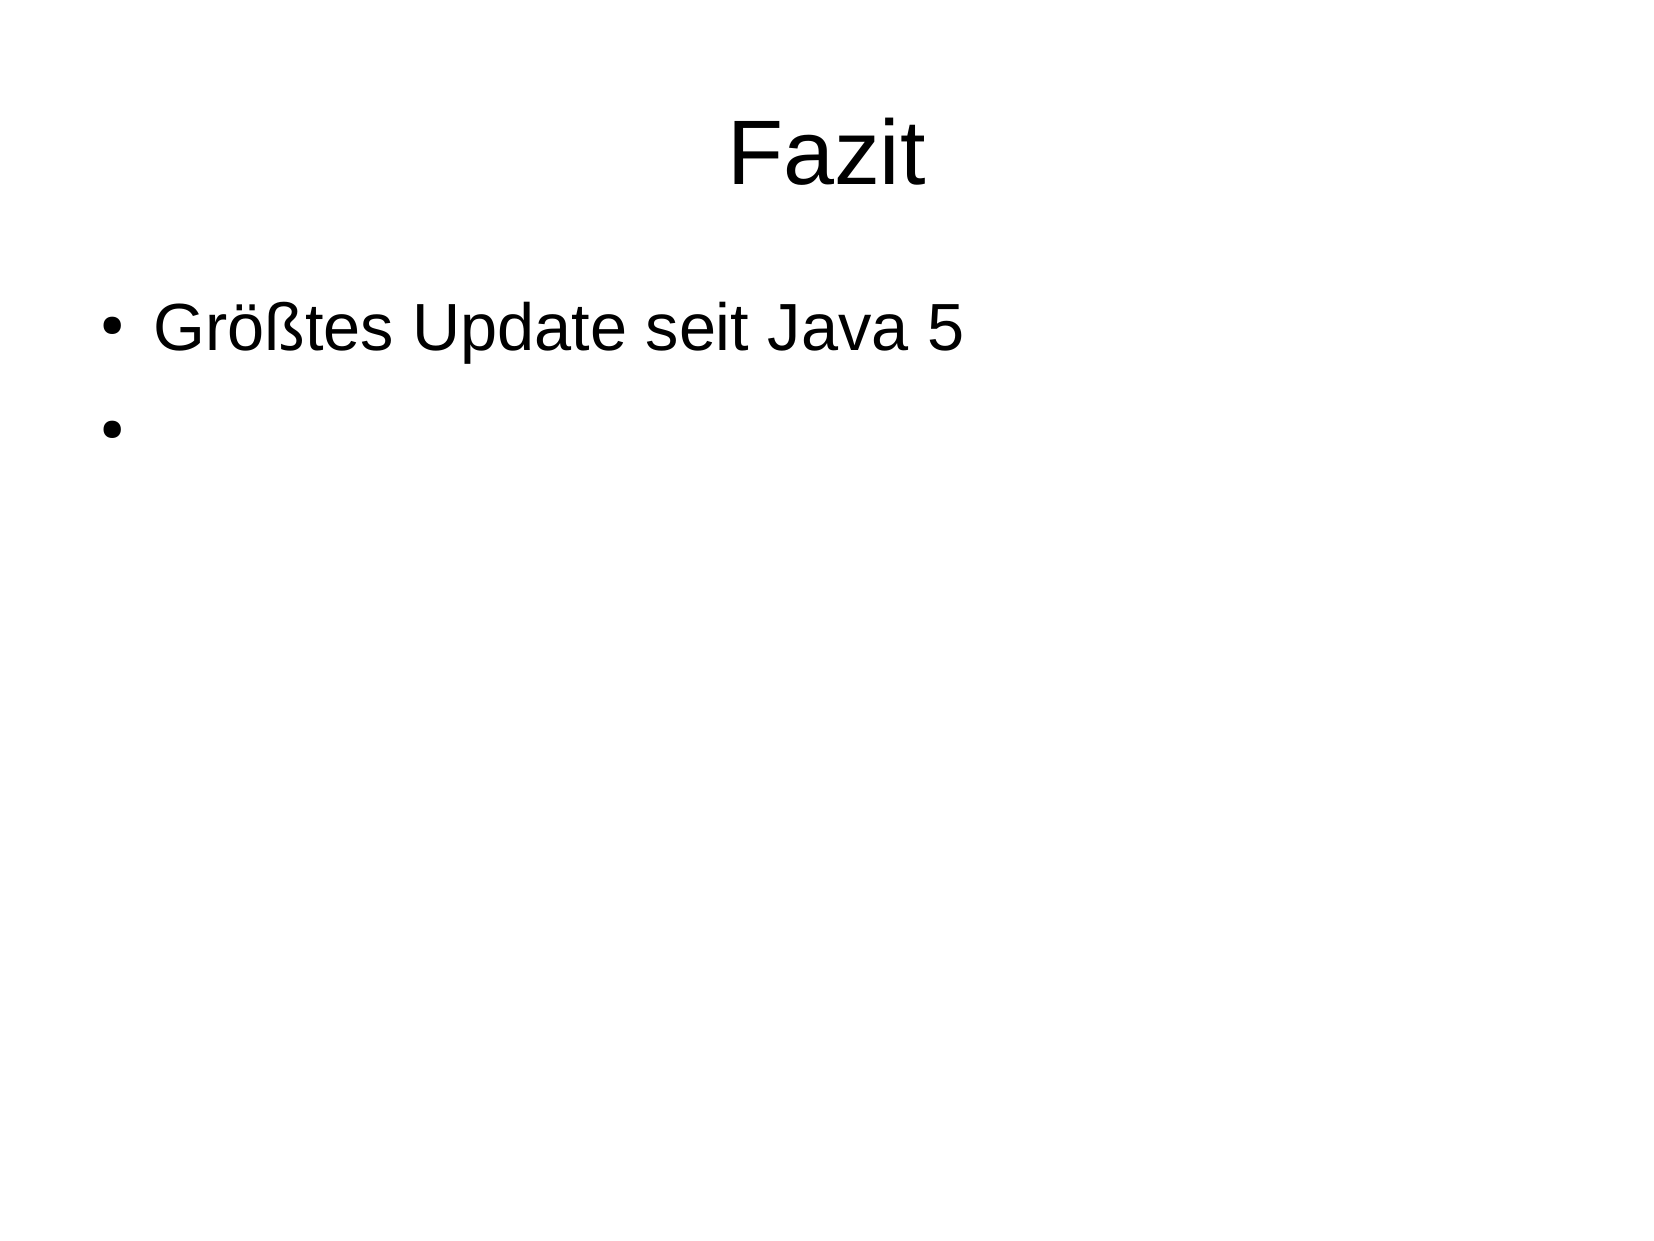

# Fazit
Größtes Update seit Java 5